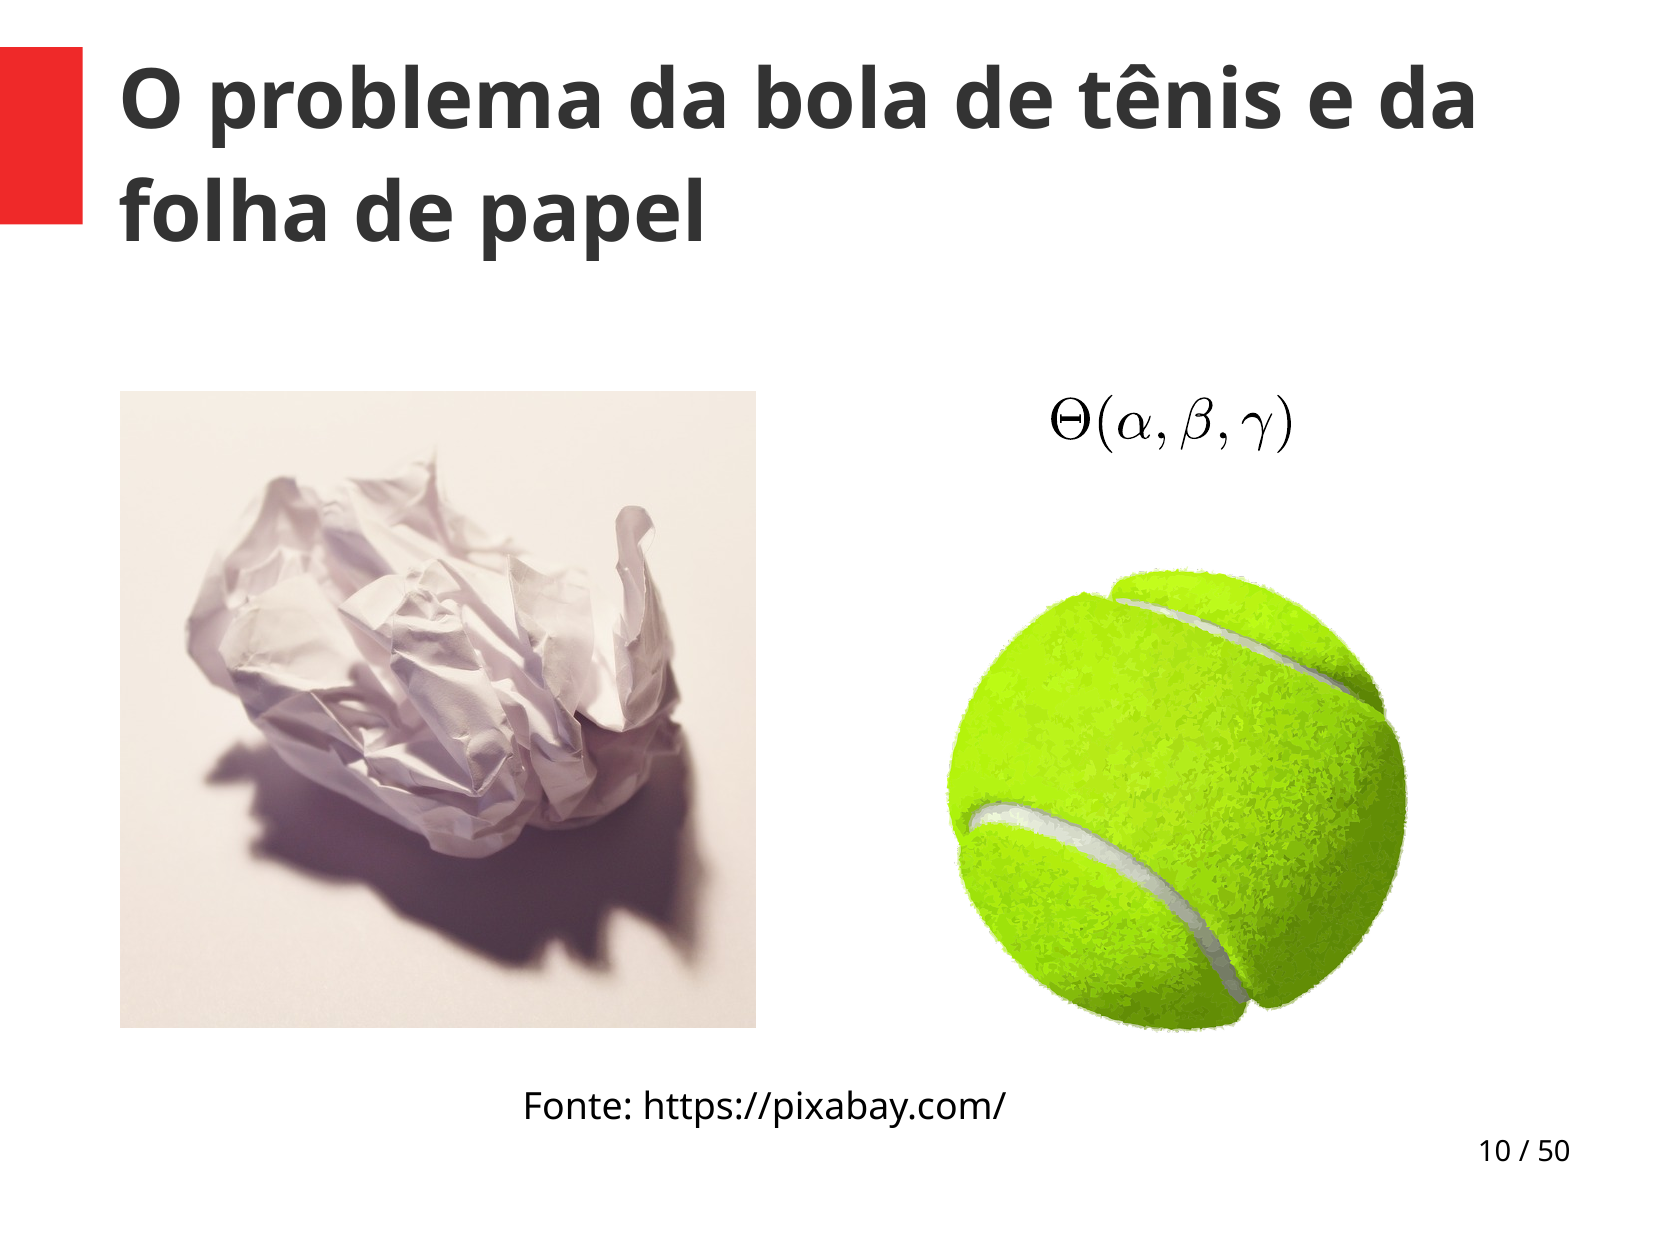

# O problema da bola de tênis e da folha de papel
Fonte: https://pixabay.com/
10